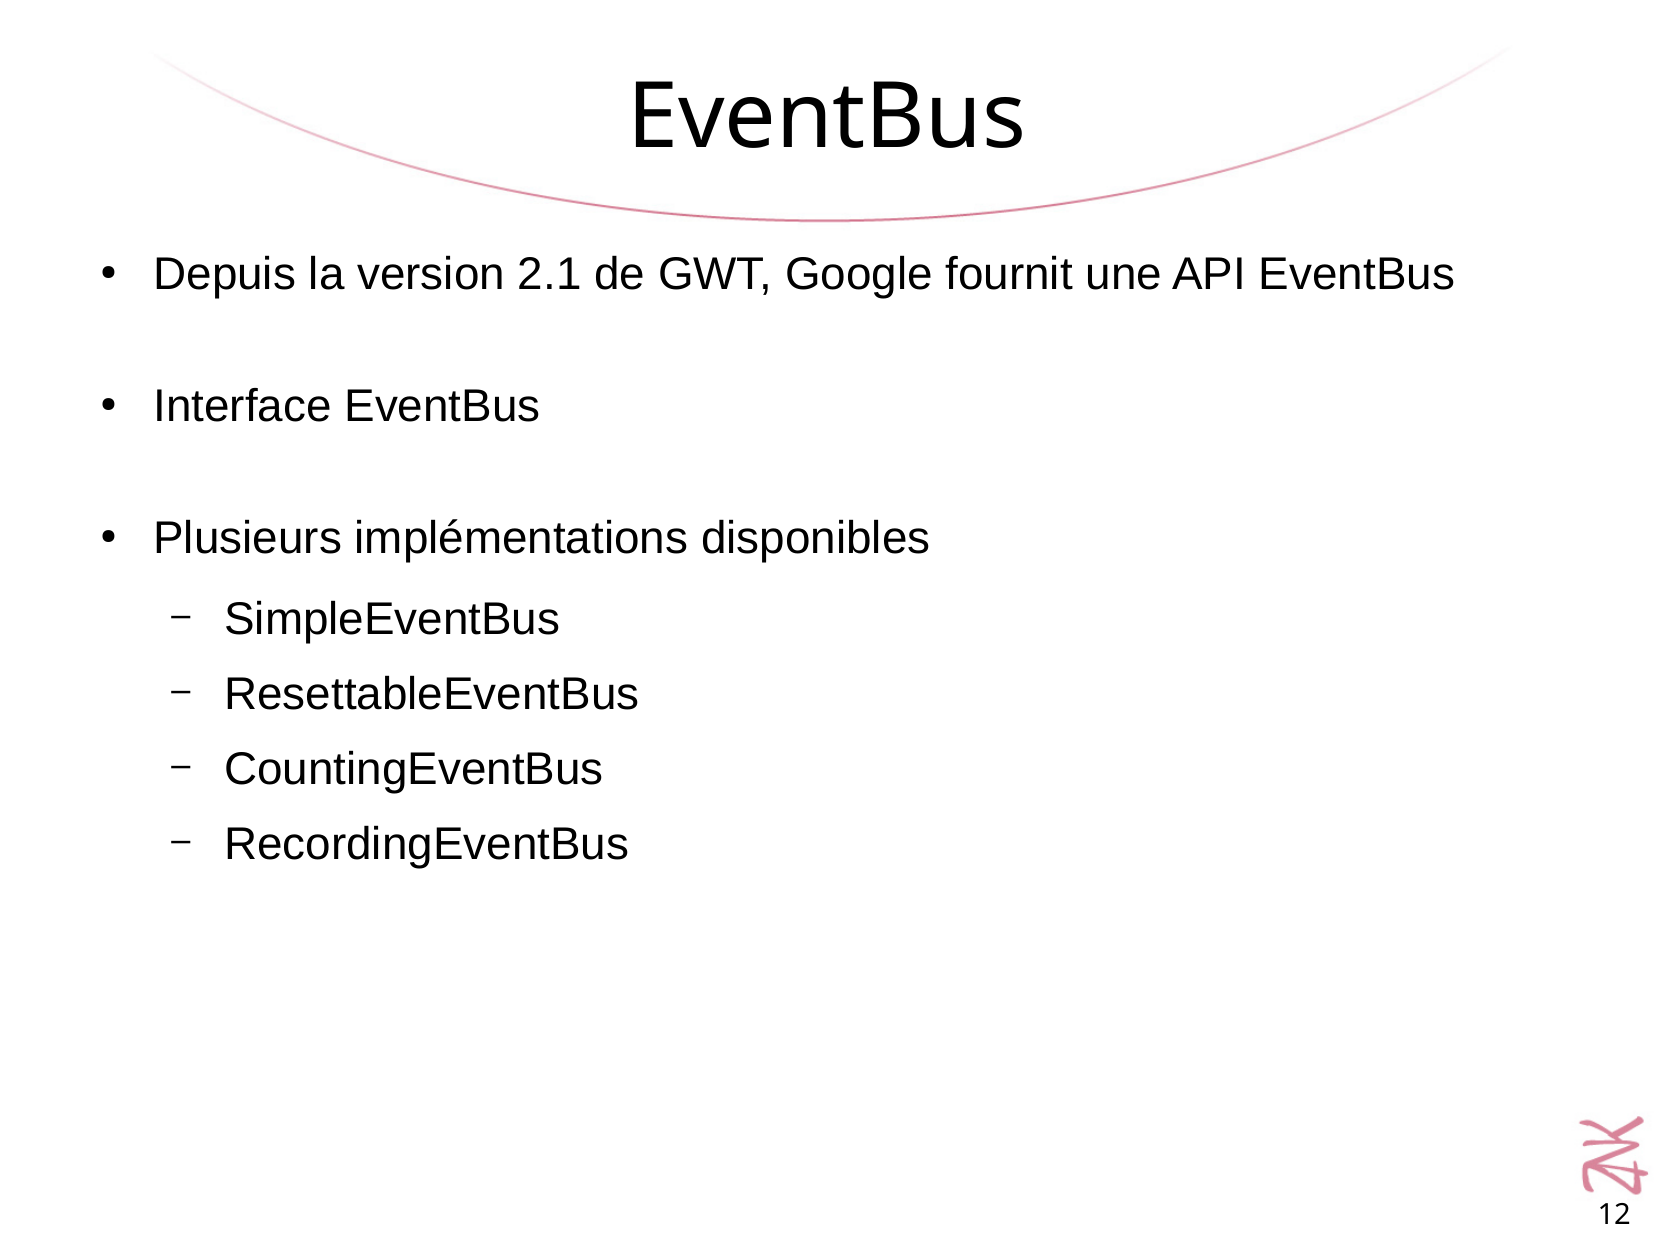

# EventBus
Depuis la version 2.1 de GWT, Google fournit une API EventBus
Interface EventBus
Plusieurs implémentations disponibles
SimpleEventBus
ResettableEventBus
CountingEventBus
RecordingEventBus
12